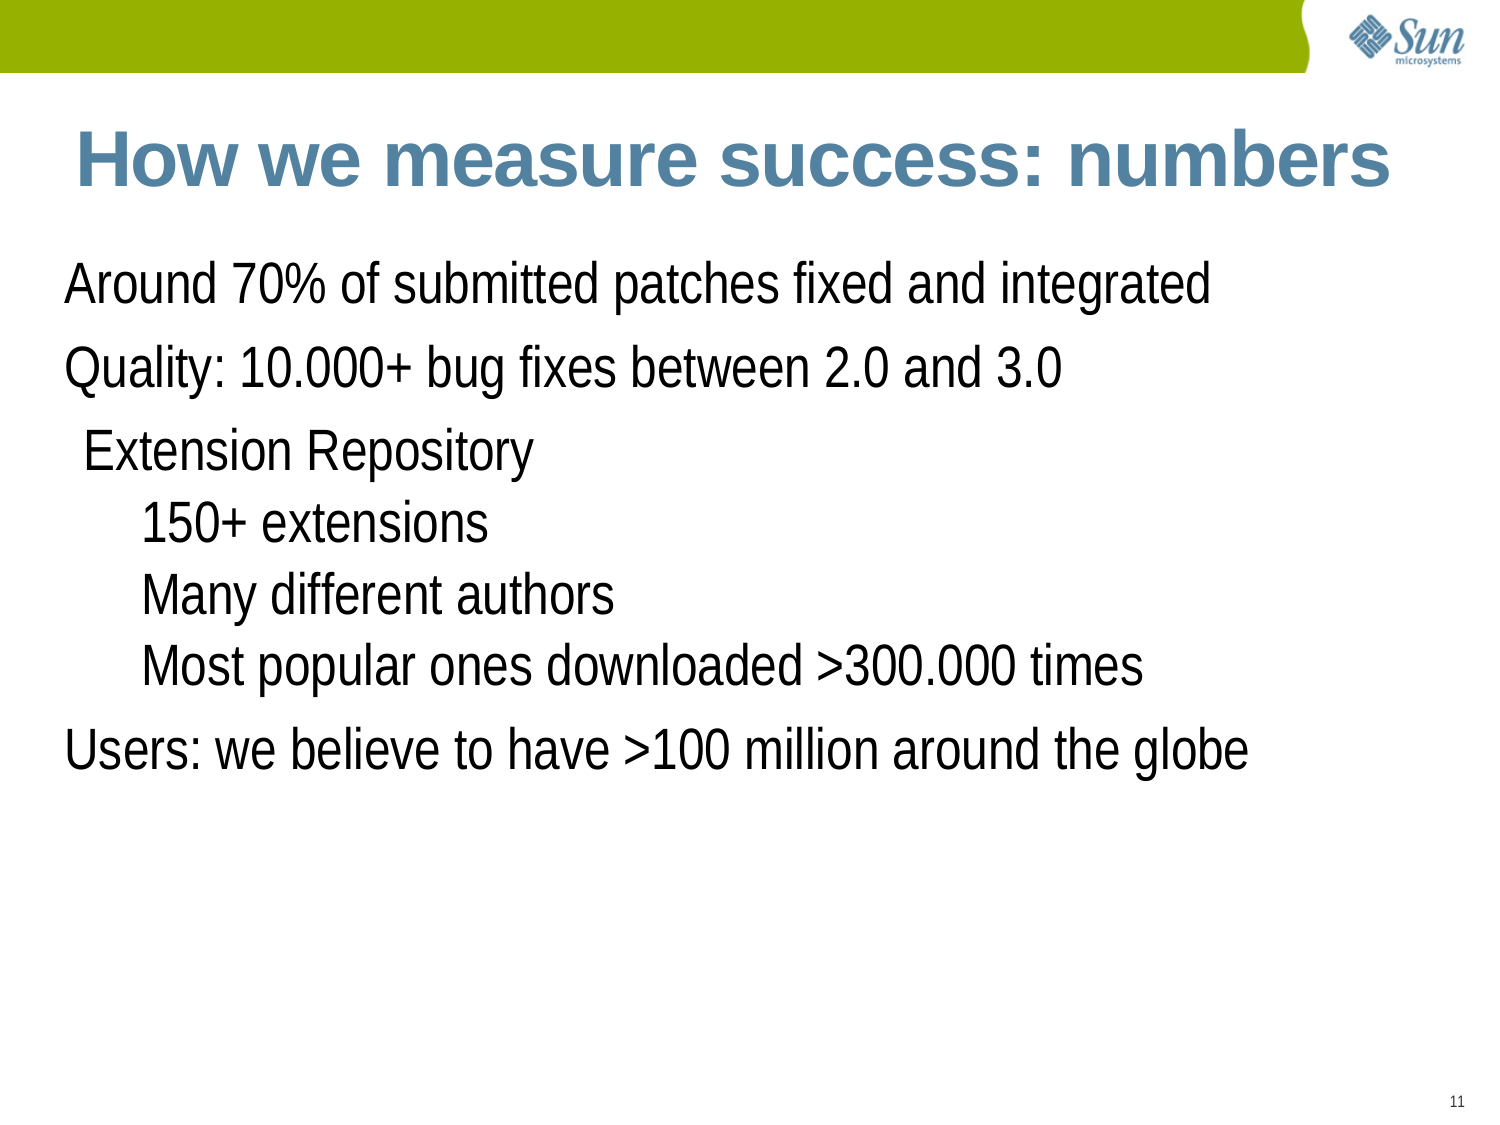

# How we measure success: numbers
Around 70% of submitted patches fixed and integrated
Quality: 10.000+ bug fixes between 2.0 and 3.0
Extension Repository
150+ extensions
Many different authors
Most popular ones downloaded >300.000 times
Users: we believe to have >100 million around the globe